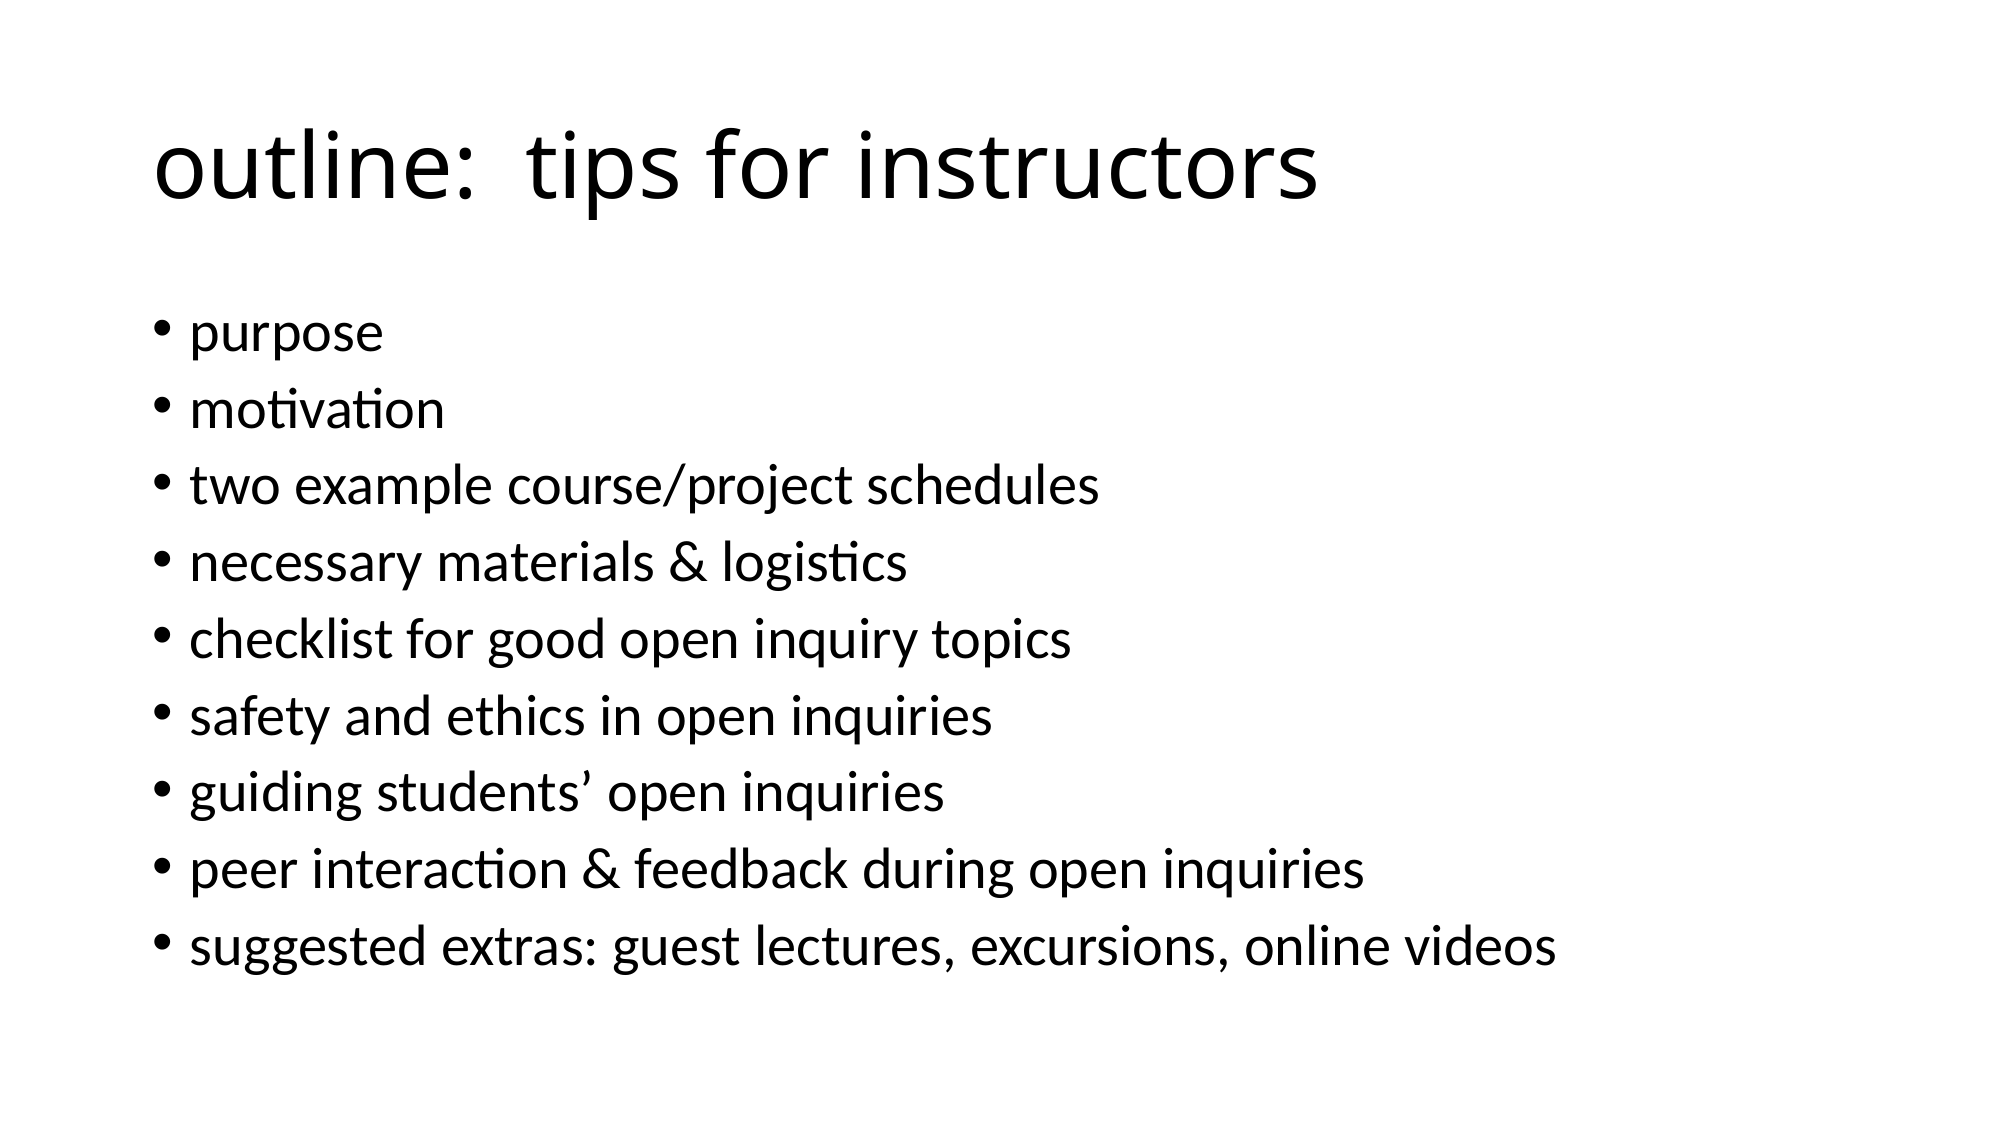

# outline: tips for instructors
purpose
motivation
two example course/project schedules
necessary materials & logistics
checklist for good open inquiry topics
safety and ethics in open inquiries
guiding students’ open inquiries
peer interaction & feedback during open inquiries
suggested extras: guest lectures, excursions, online videos